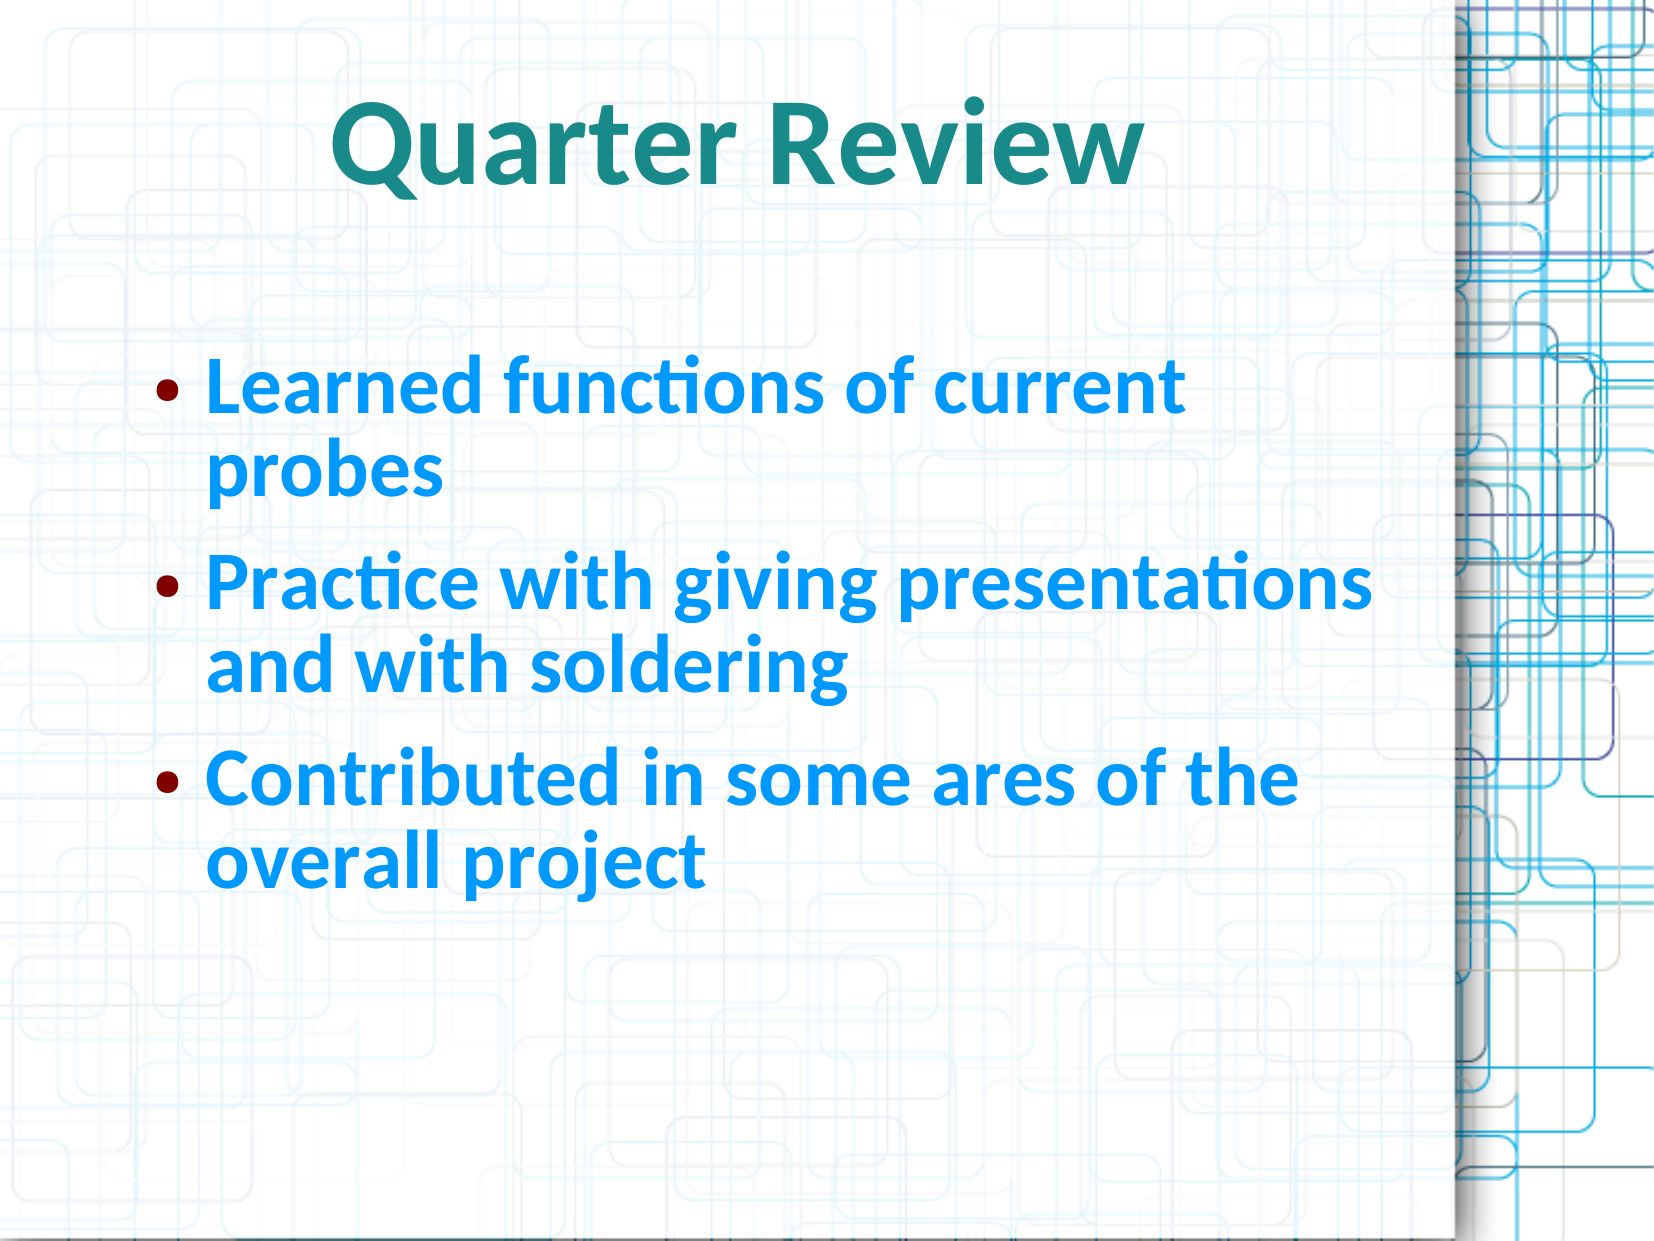

# Quarter Review
Learned functions of current probes
Practice with giving presentations and with soldering
Contributed in some ares of the overall project